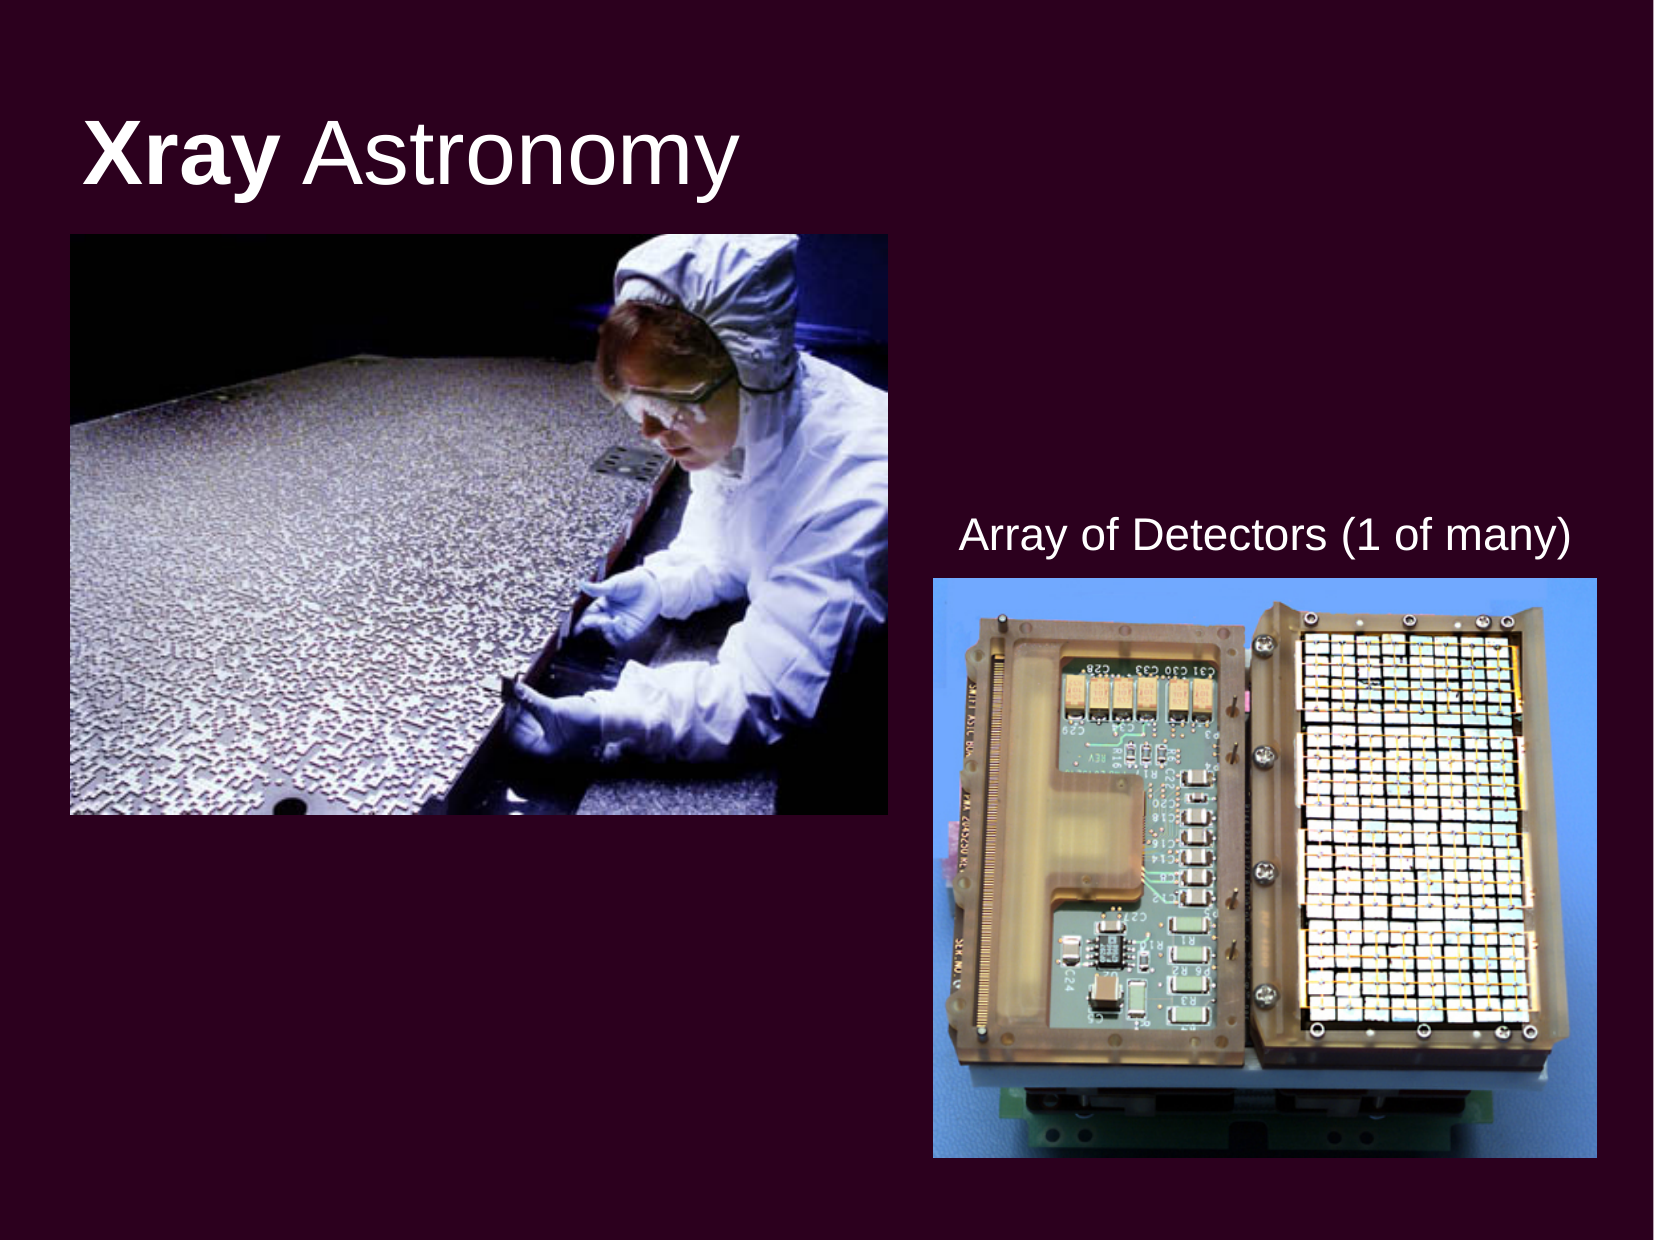

# Xray Astronomy
Array of Detectors (1 of many)